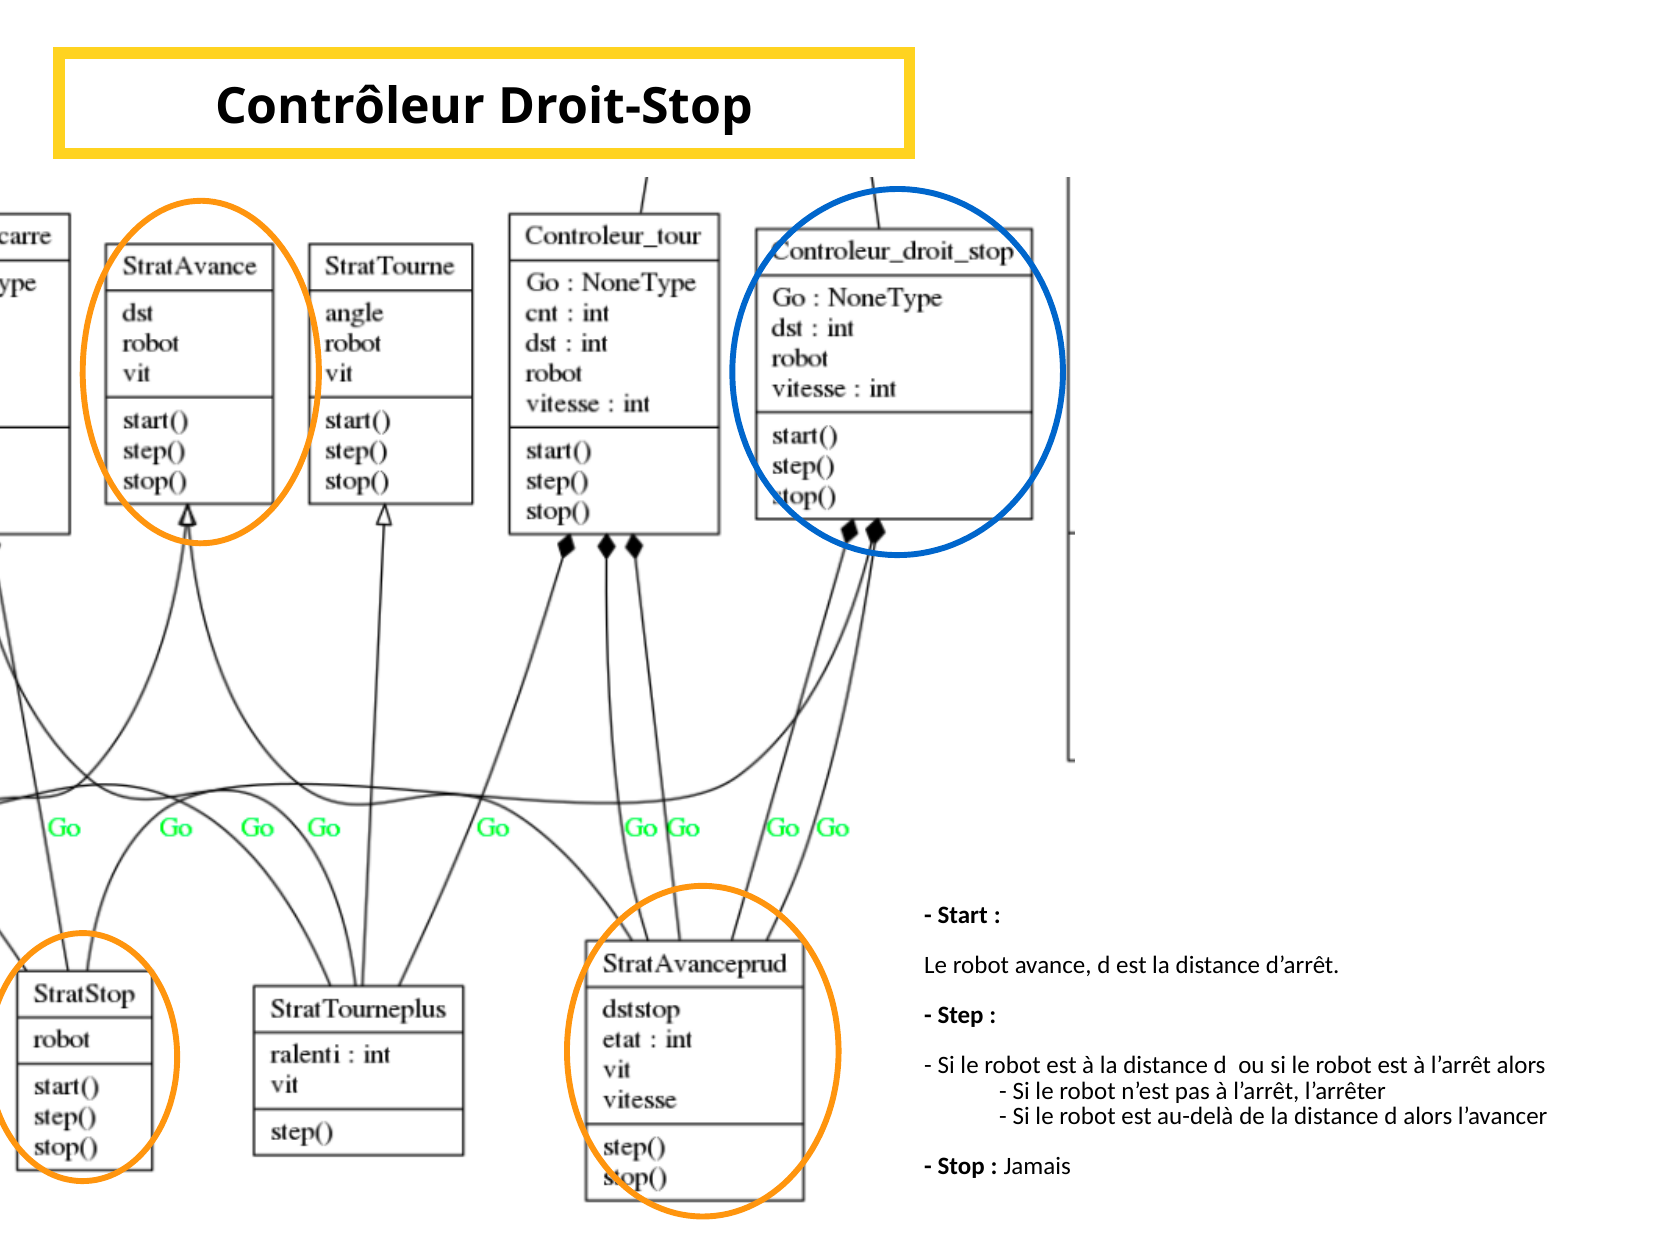

# Contrôleur Droit-Stop
- Start :
Le robot avance, d est la distance d’arrêt.
- Step :
- Si le robot est à la distance d ou si le robot est à l’arrêt alors
	- Si le robot n’est pas à l’arrêt, l’arrêter
	- Si le robot est au-delà de la distance d alors l’avancer
- Stop : Jamais